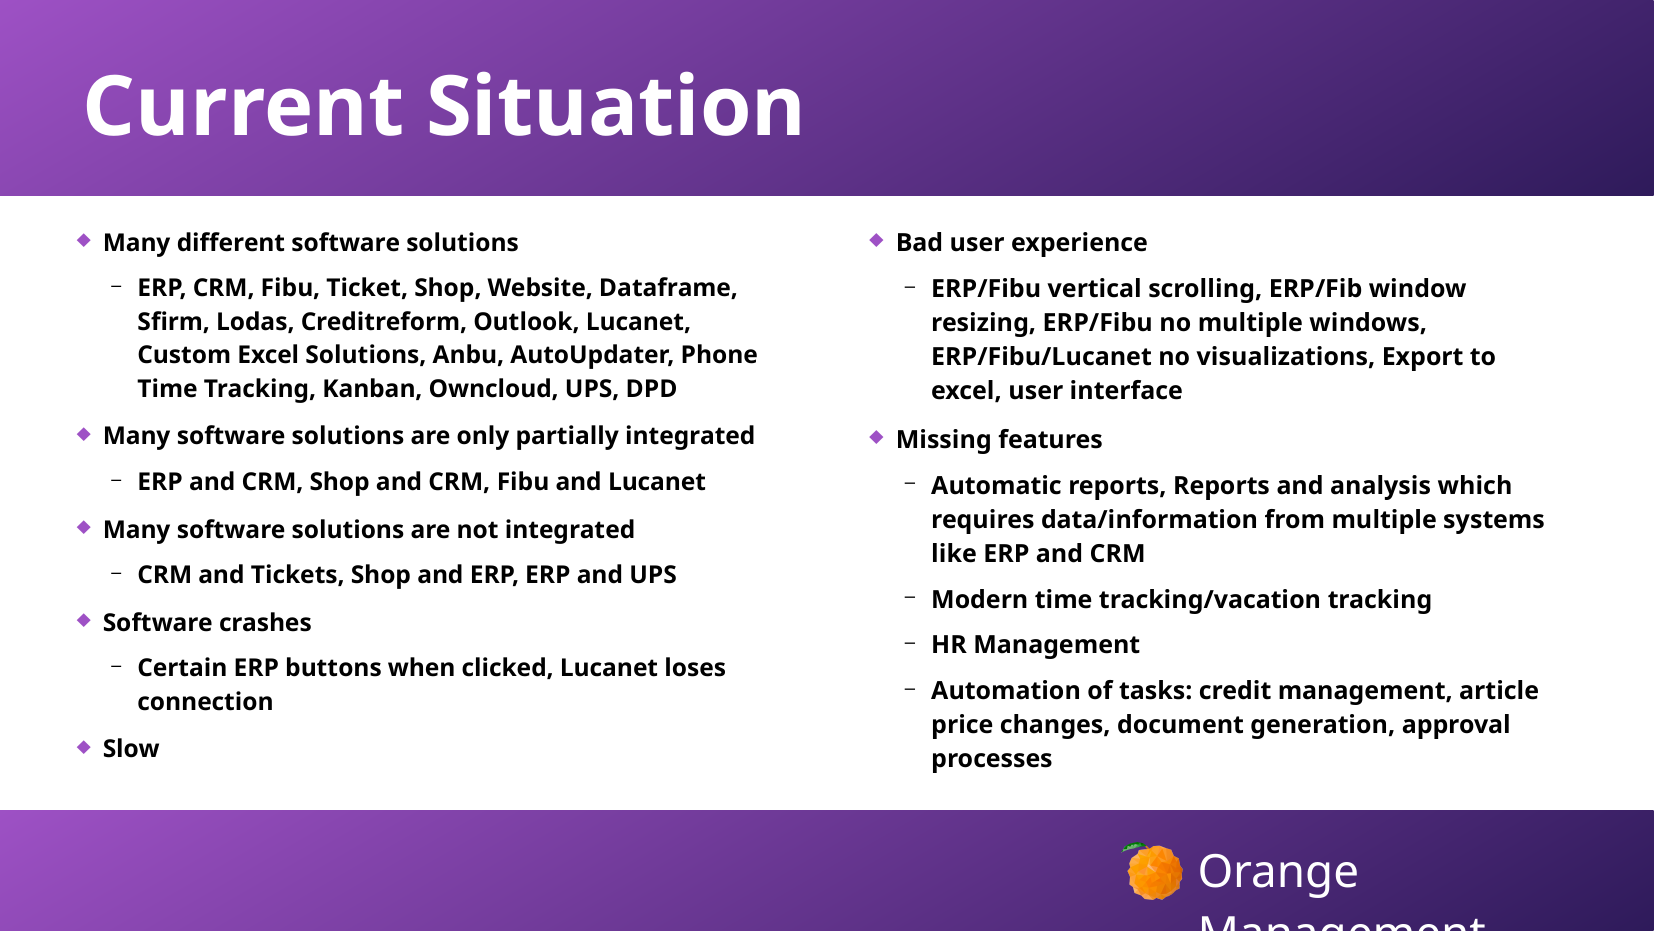

# Current Situation
Many different software solutions
ERP, CRM, Fibu, Ticket, Shop, Website, Dataframe, Sfirm, Lodas, Creditreform, Outlook, Lucanet, Custom Excel Solutions, Anbu, AutoUpdater, Phone Time Tracking, Kanban, Owncloud, UPS, DPD
Many software solutions are only partially integrated
ERP and CRM, Shop and CRM, Fibu and Lucanet
Many software solutions are not integrated
CRM and Tickets, Shop and ERP, ERP and UPS
Software crashes
Certain ERP buttons when clicked, Lucanet loses connection
Slow
Bad user experience
ERP/Fibu vertical scrolling, ERP/Fib window resizing, ERP/Fibu no multiple windows, ERP/Fibu/Lucanet no visualizations, Export to excel, user interface
Missing features
Automatic reports, Reports and analysis which requires data/information from multiple systems like ERP and CRM
Modern time tracking/vacation tracking
HR Management
Automation of tasks: credit management, article price changes, document generation, approval processes
Orange Management